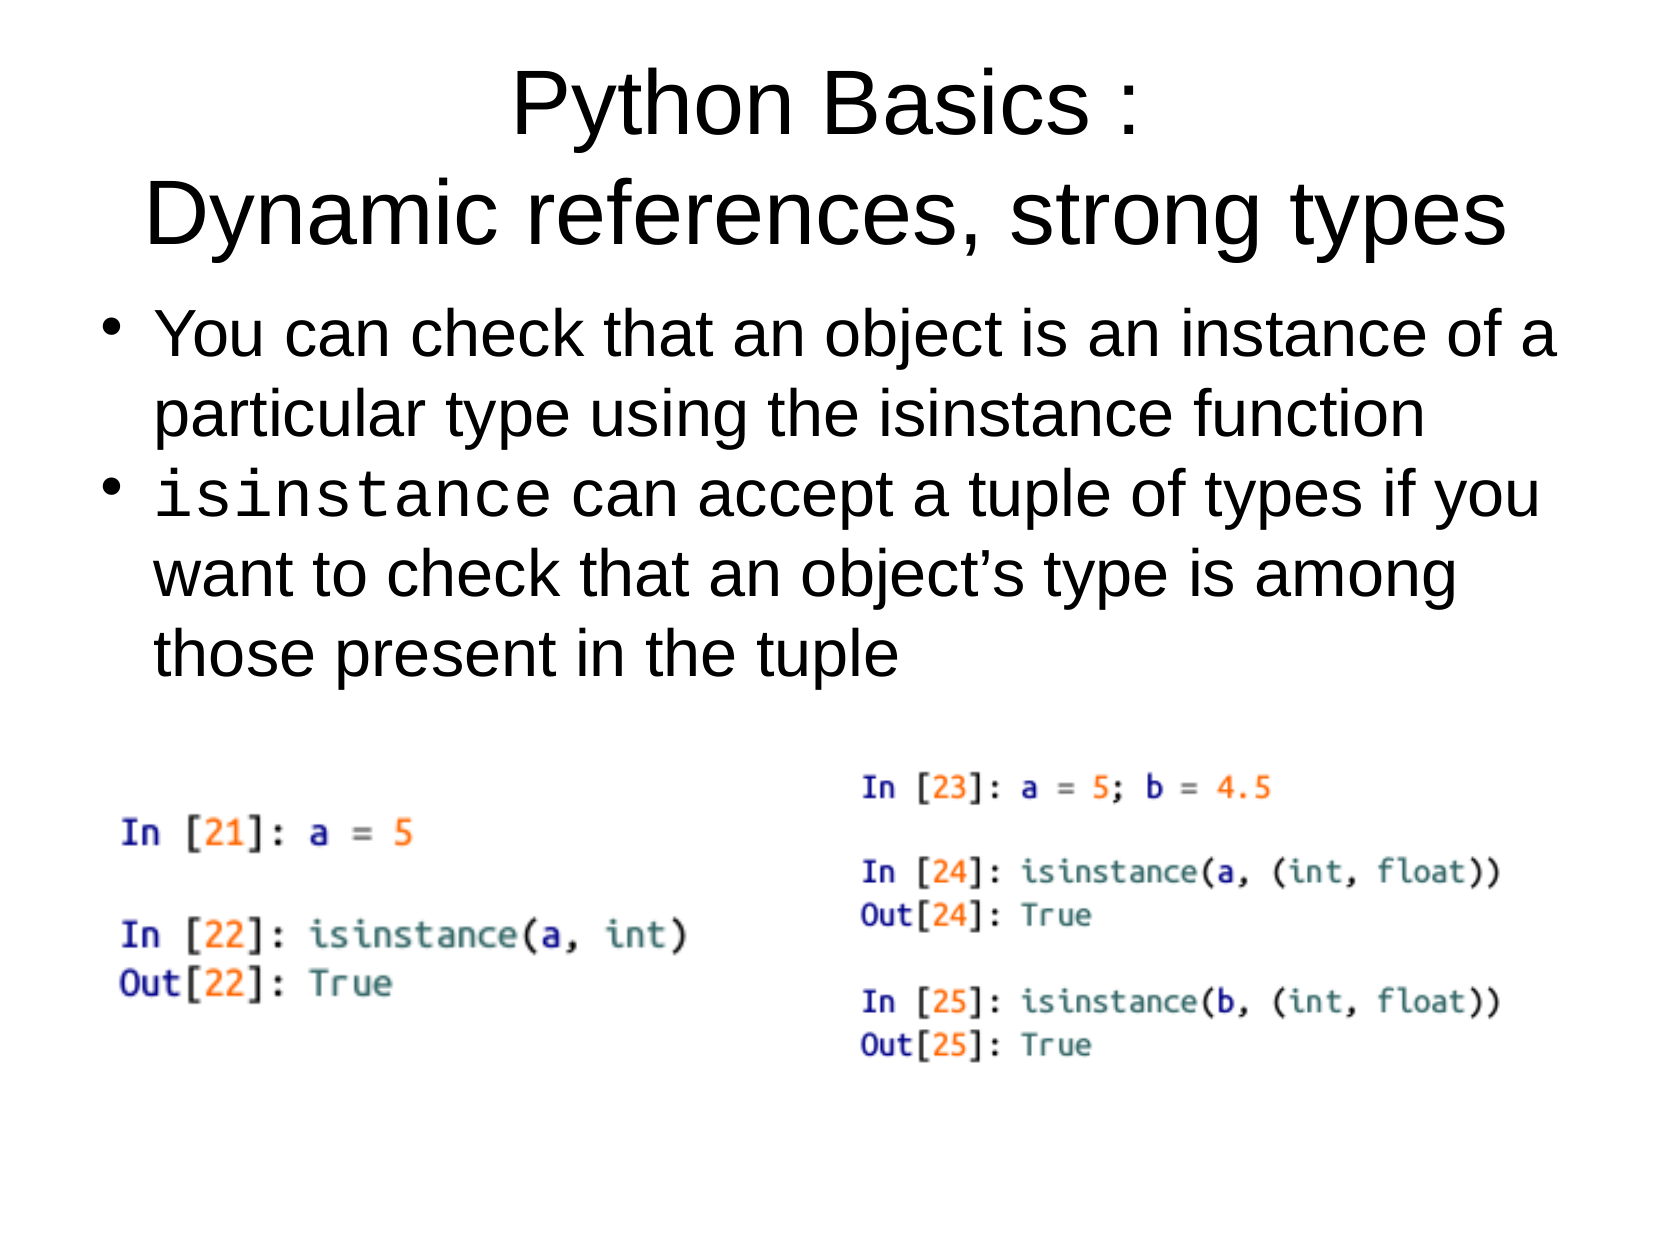

Python Basics :
Dynamic references, strong types
You can check that an object is an instance of a particular type using the isinstance function
isinstance can accept a tuple of types if you want to check that an object’s type is among those present in the tuple